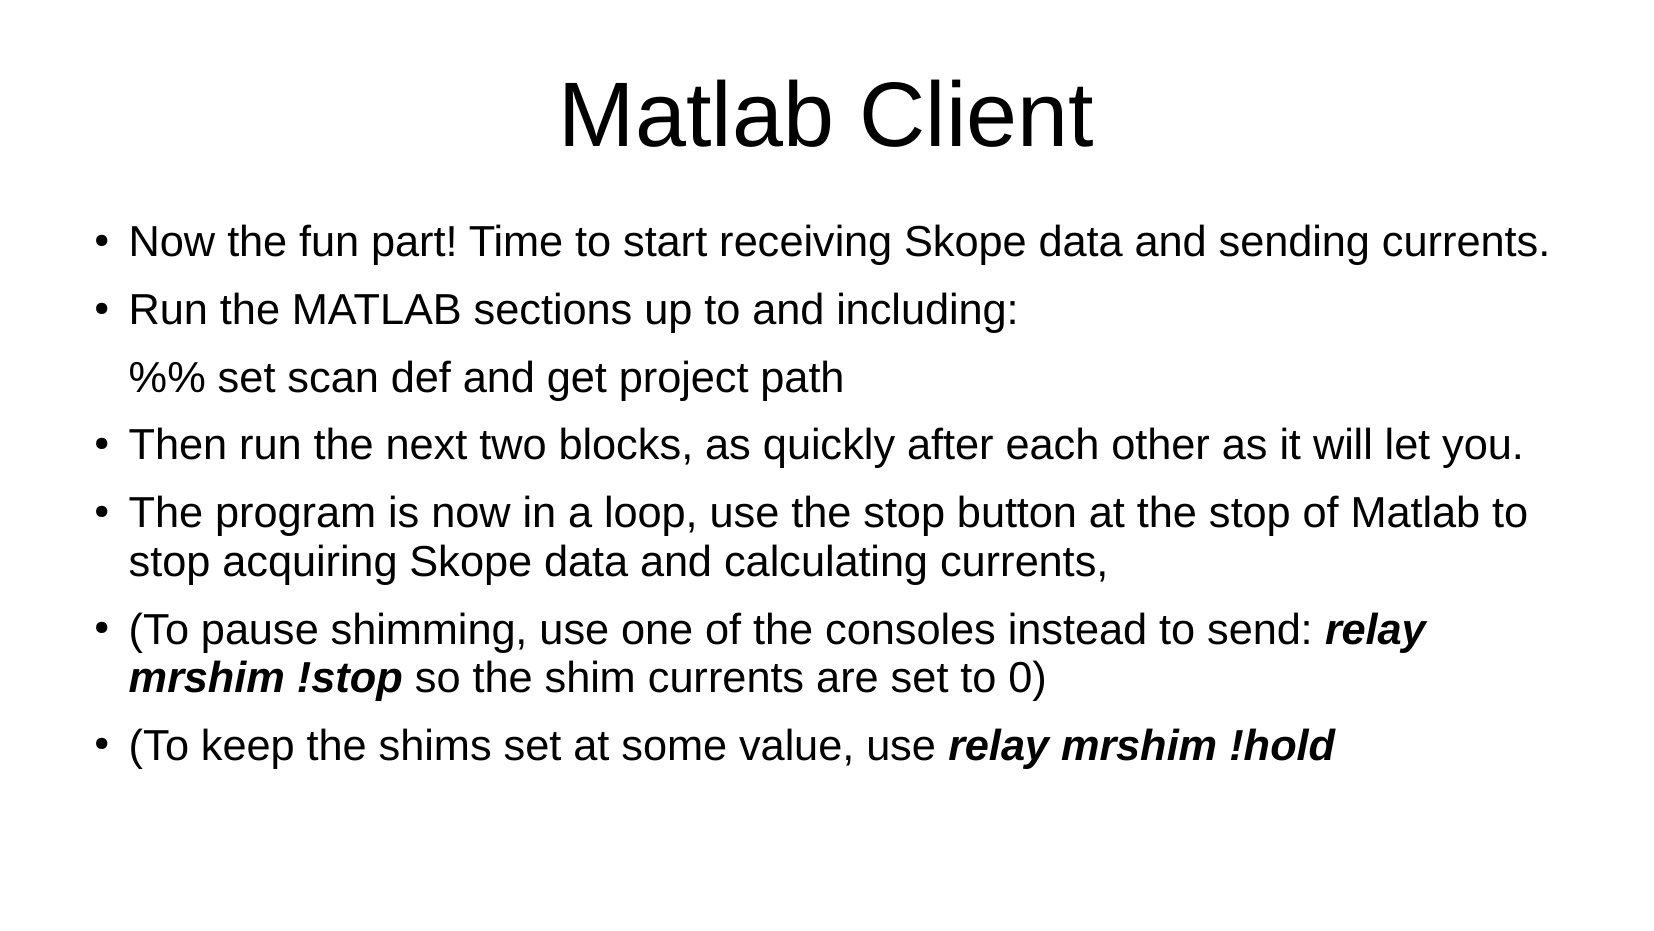

# Matlab Client
Now the fun part! Time to start receiving Skope data and sending currents.
Run the MATLAB sections up to and including:
%% set scan def and get project path
Then run the next two blocks, as quickly after each other as it will let you.
The program is now in a loop, use the stop button at the stop of Matlab to stop acquiring Skope data and calculating currents,
(To pause shimming, use one of the consoles instead to send: relay mrshim !stop so the shim currents are set to 0)
(To keep the shims set at some value, use relay mrshim !hold